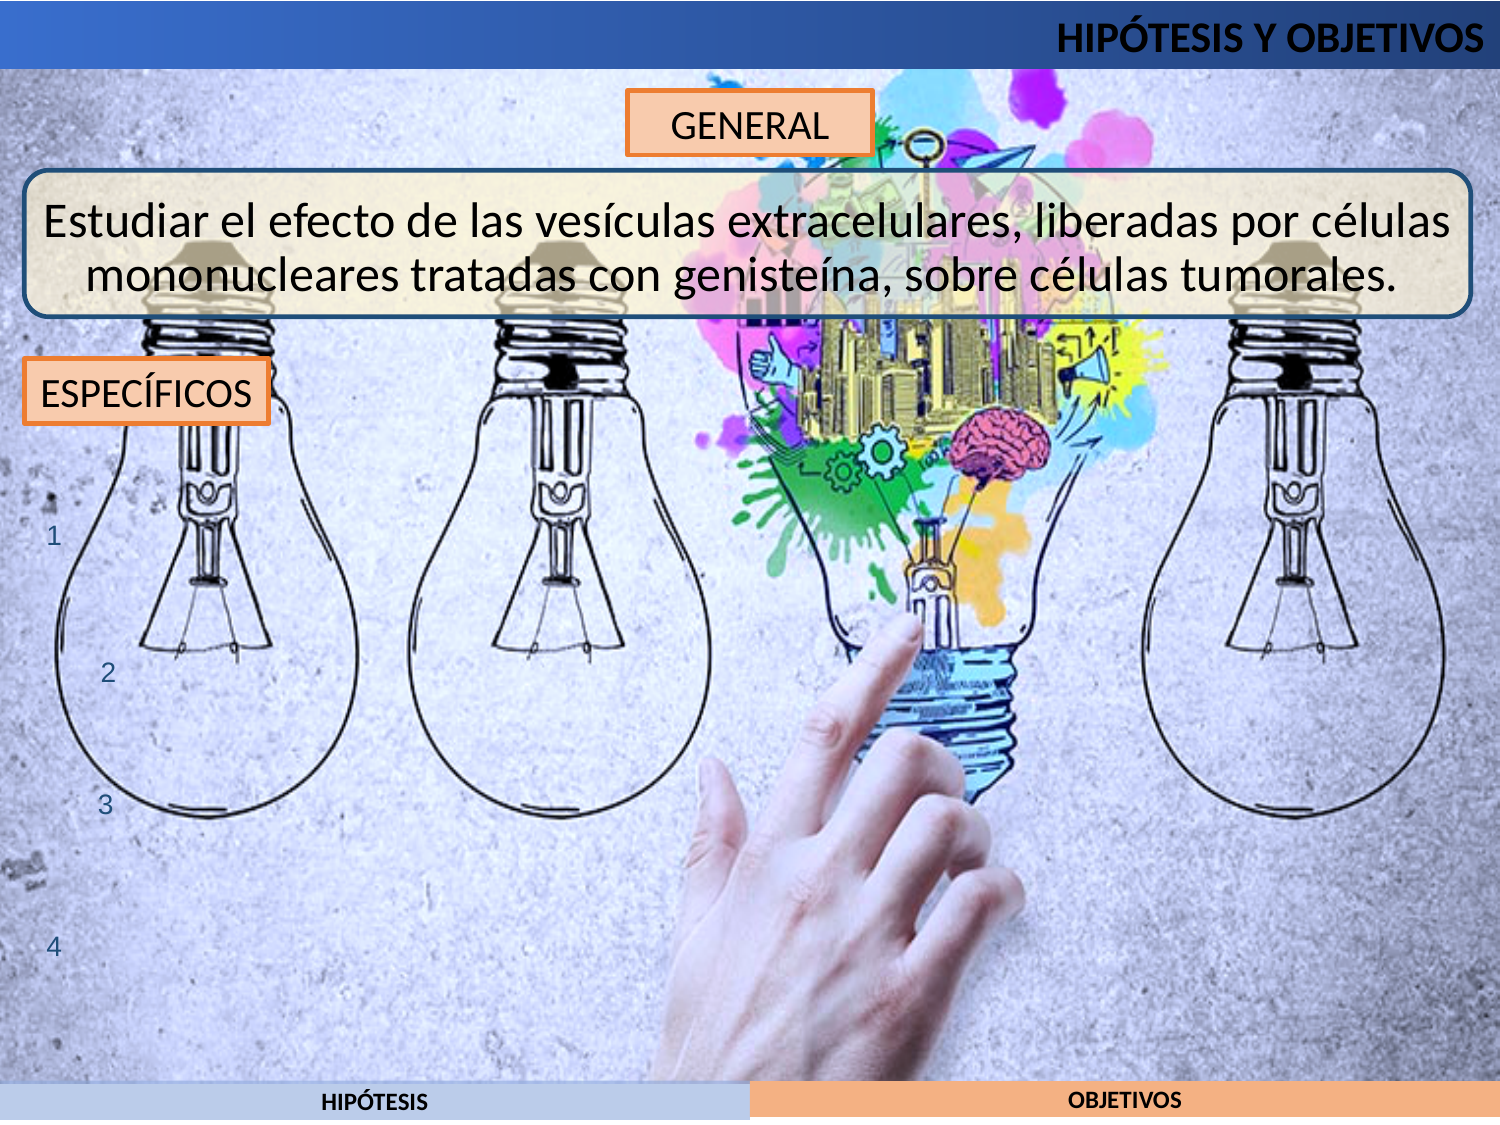

HIPÓTESIS Y OBJETIVOS
GENERAL
# Estudiar el efecto de las vesículas extracelulares, liberadas por células mononucleares tratadas con genisteína, sobre células tumorales.
ESPECÍFICOS
Estudiar el papel de las vesículas extracelulares en la proliferación celular
Estudiar el papel de las vesículas extracelulares en la apoptosis celular
Estudiar alguno de los genes diana de los miRNA contenidos en las vesículas extracelulares
Analizar el contenido de vesículas extracelulares
1
2
3
4
HIPÓTESIS
OBJETIVOS